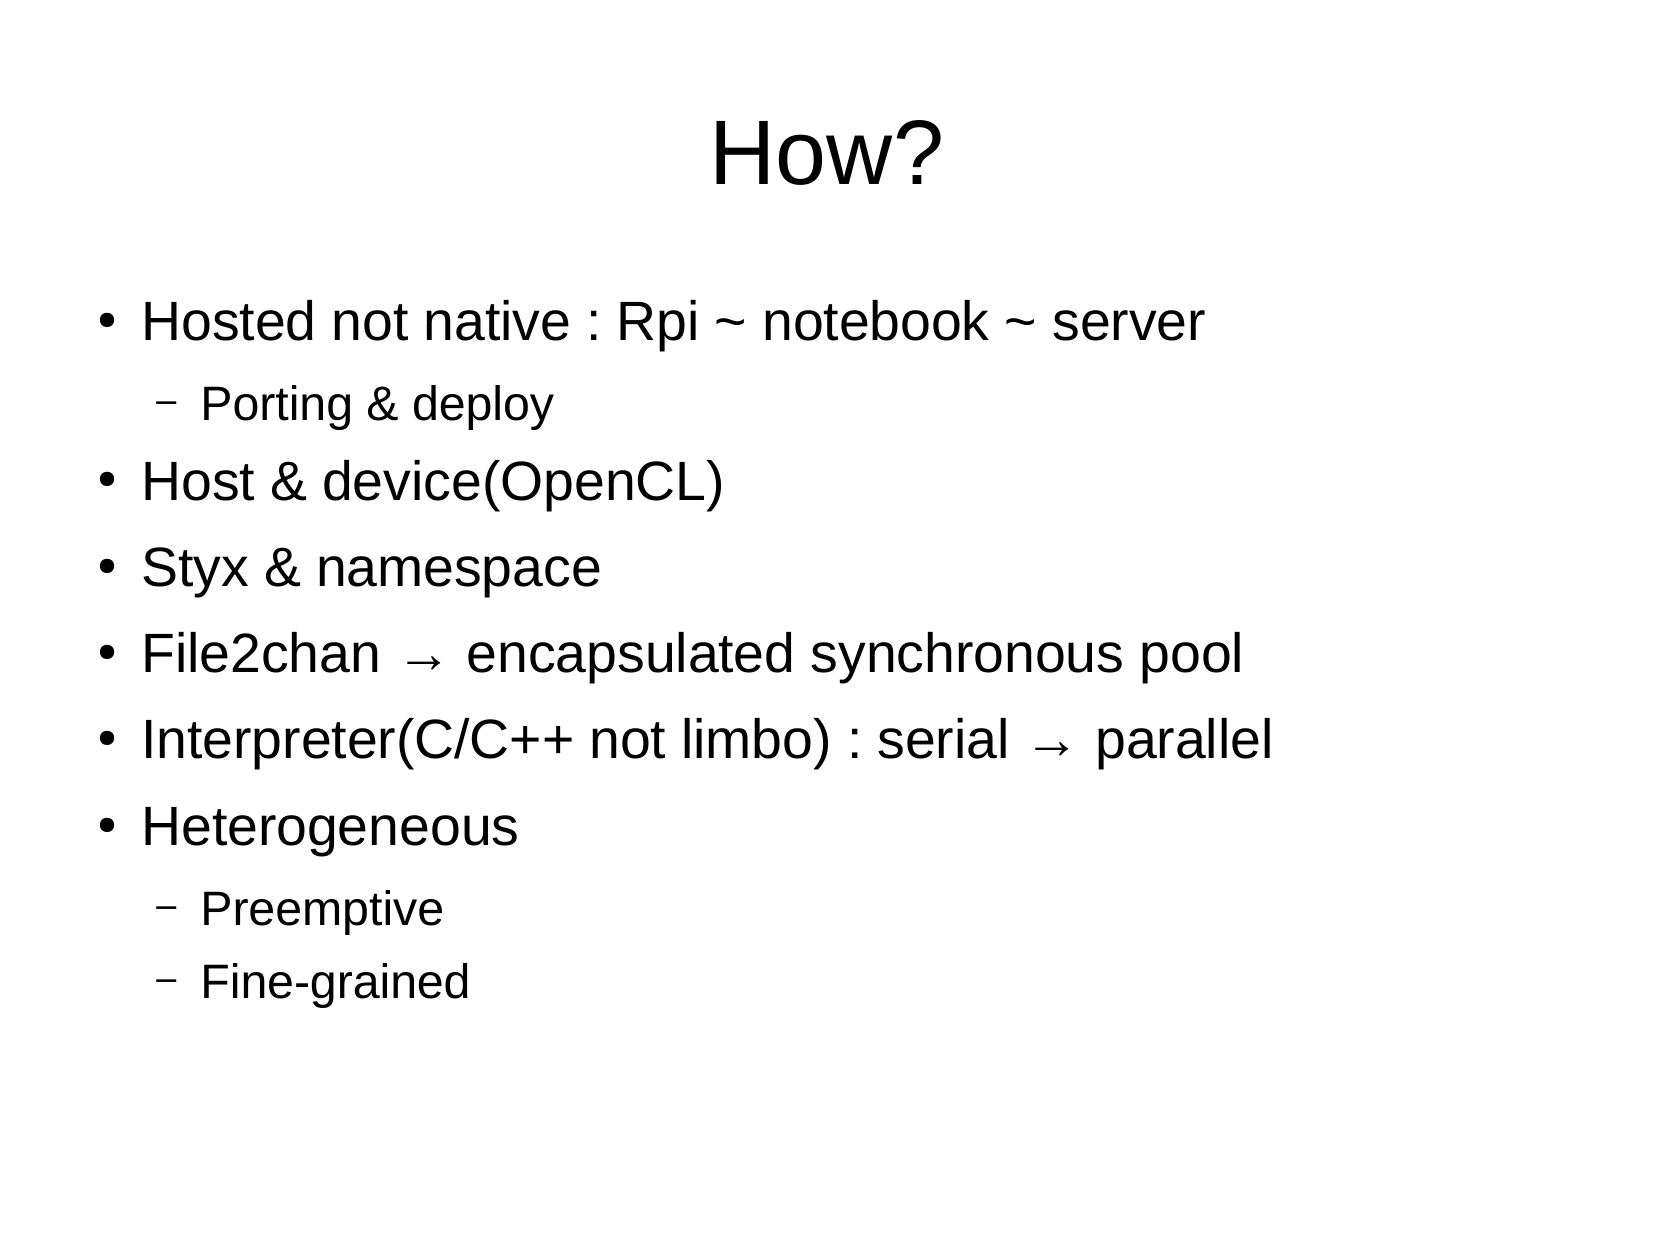

# How?
Hosted not native : Rpi ~ notebook ~ server
Porting & deploy
Host & device(OpenCL)
Styx & namespace
File2chan → encapsulated synchronous pool
Interpreter(C/C++ not limbo) : serial → parallel
Heterogeneous
Preemptive
Fine-grained